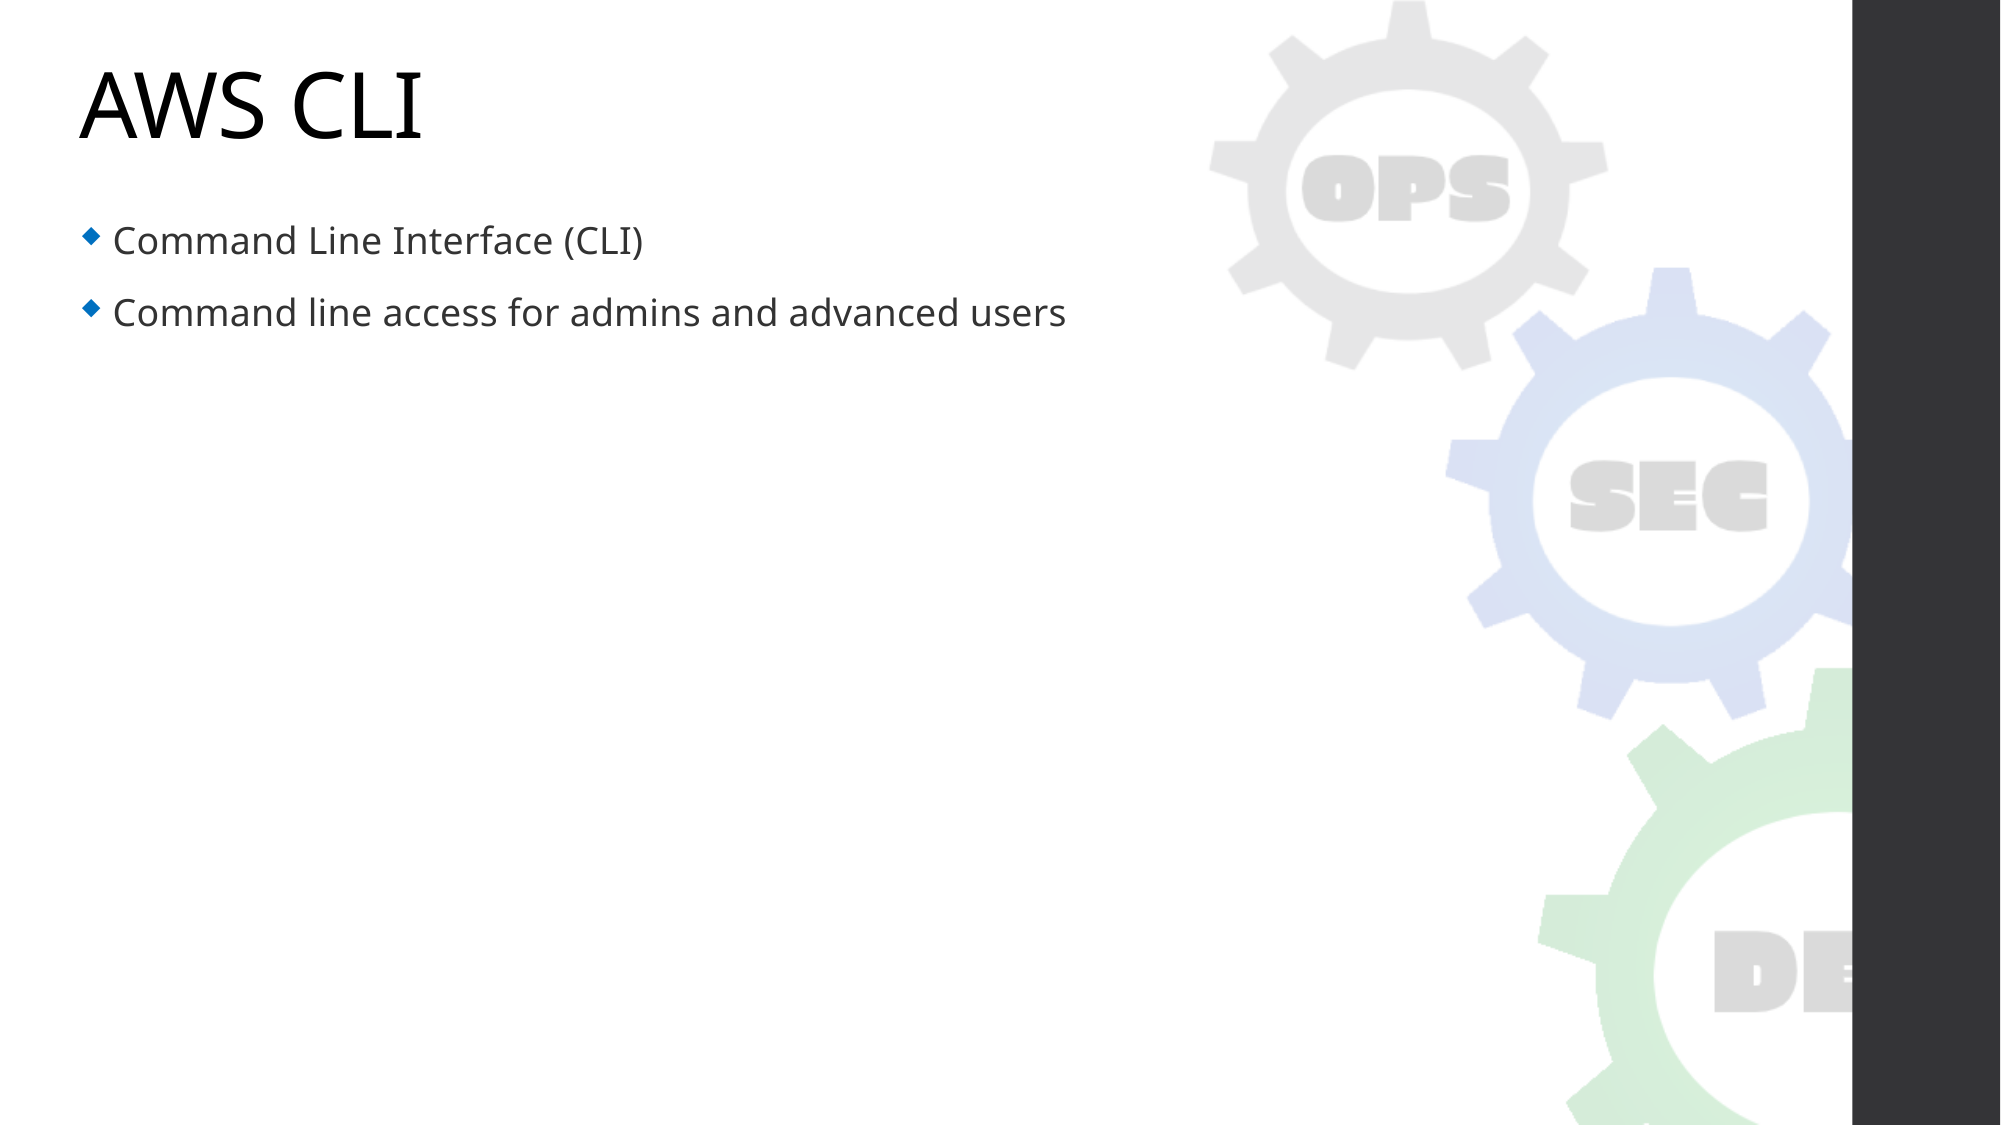

# AWS CLI
Command Line Interface (CLI)
Command line access for admins and advanced users